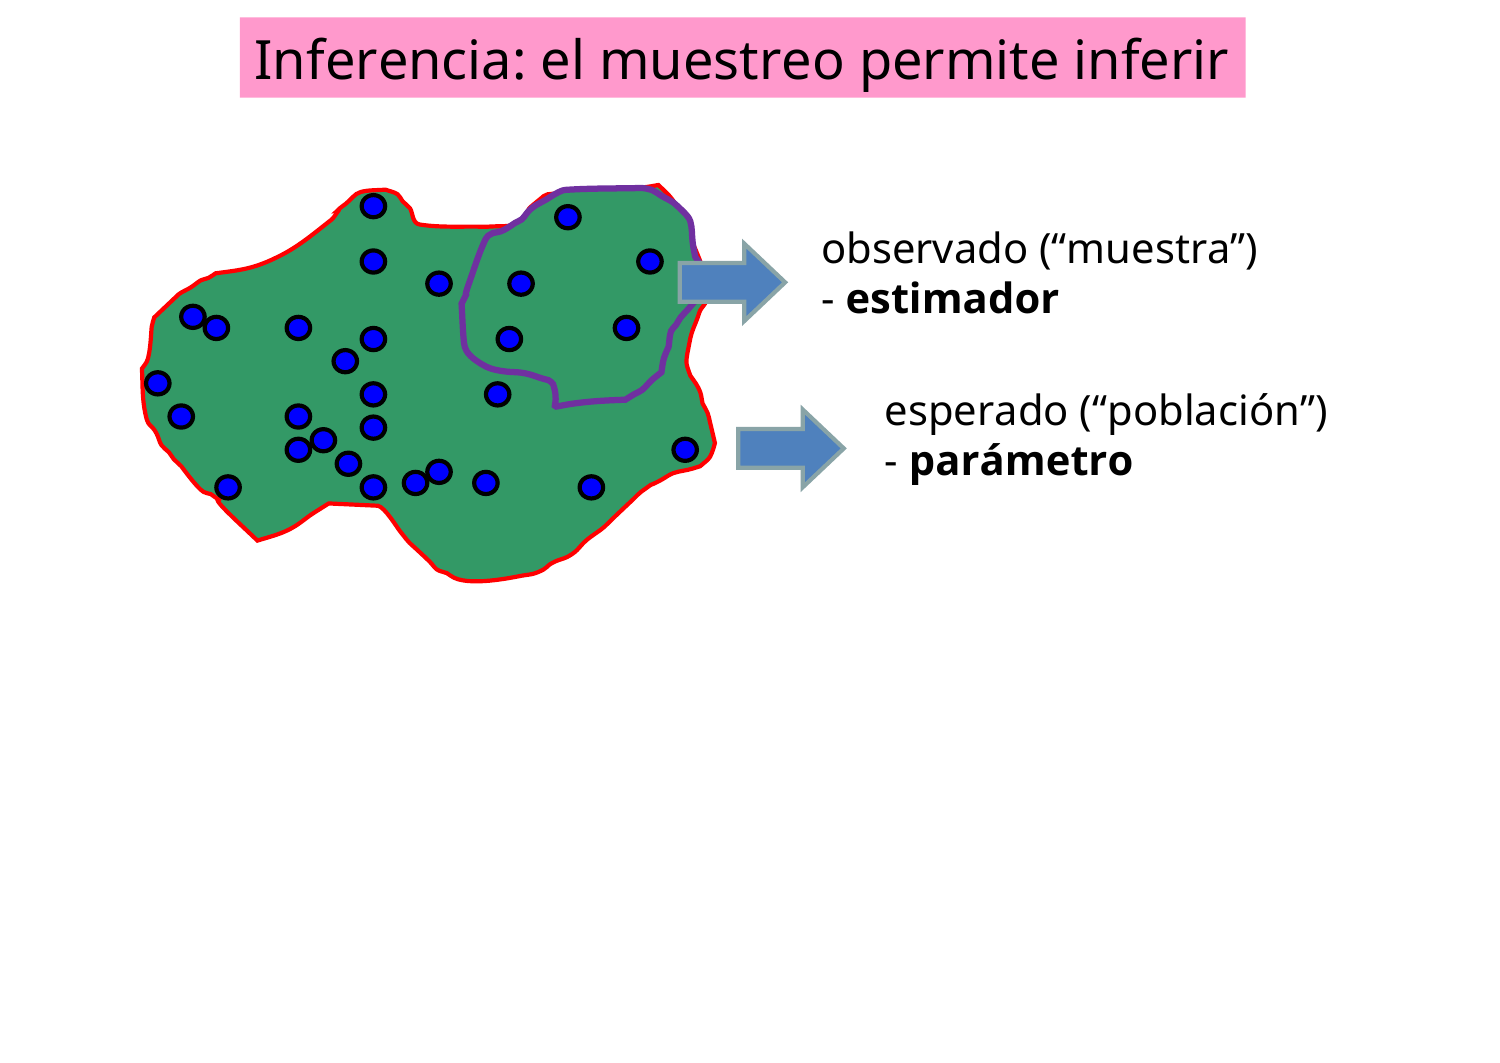

Inferencia: el muestreo permite inferir
observado (“muestra”)
- estimador
esperado (“población”)
- parámetro